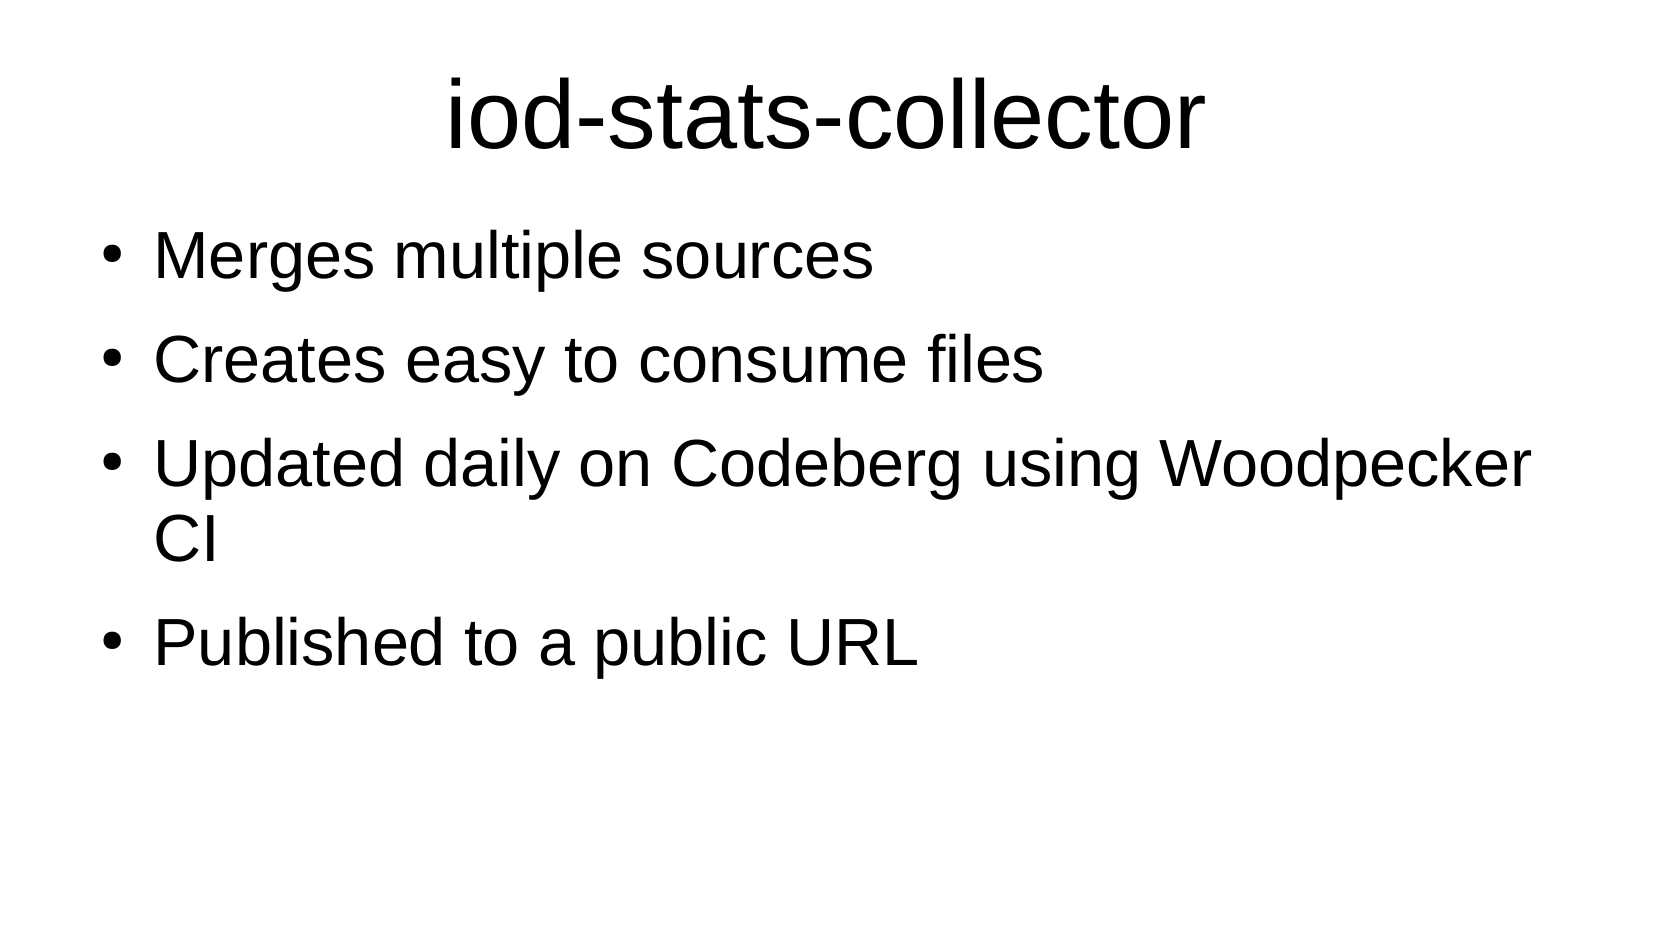

# iod-stats-collector
Merges multiple sources
Creates easy to consume files
Updated daily on Codeberg using Woodpecker CI
Published to a public URL